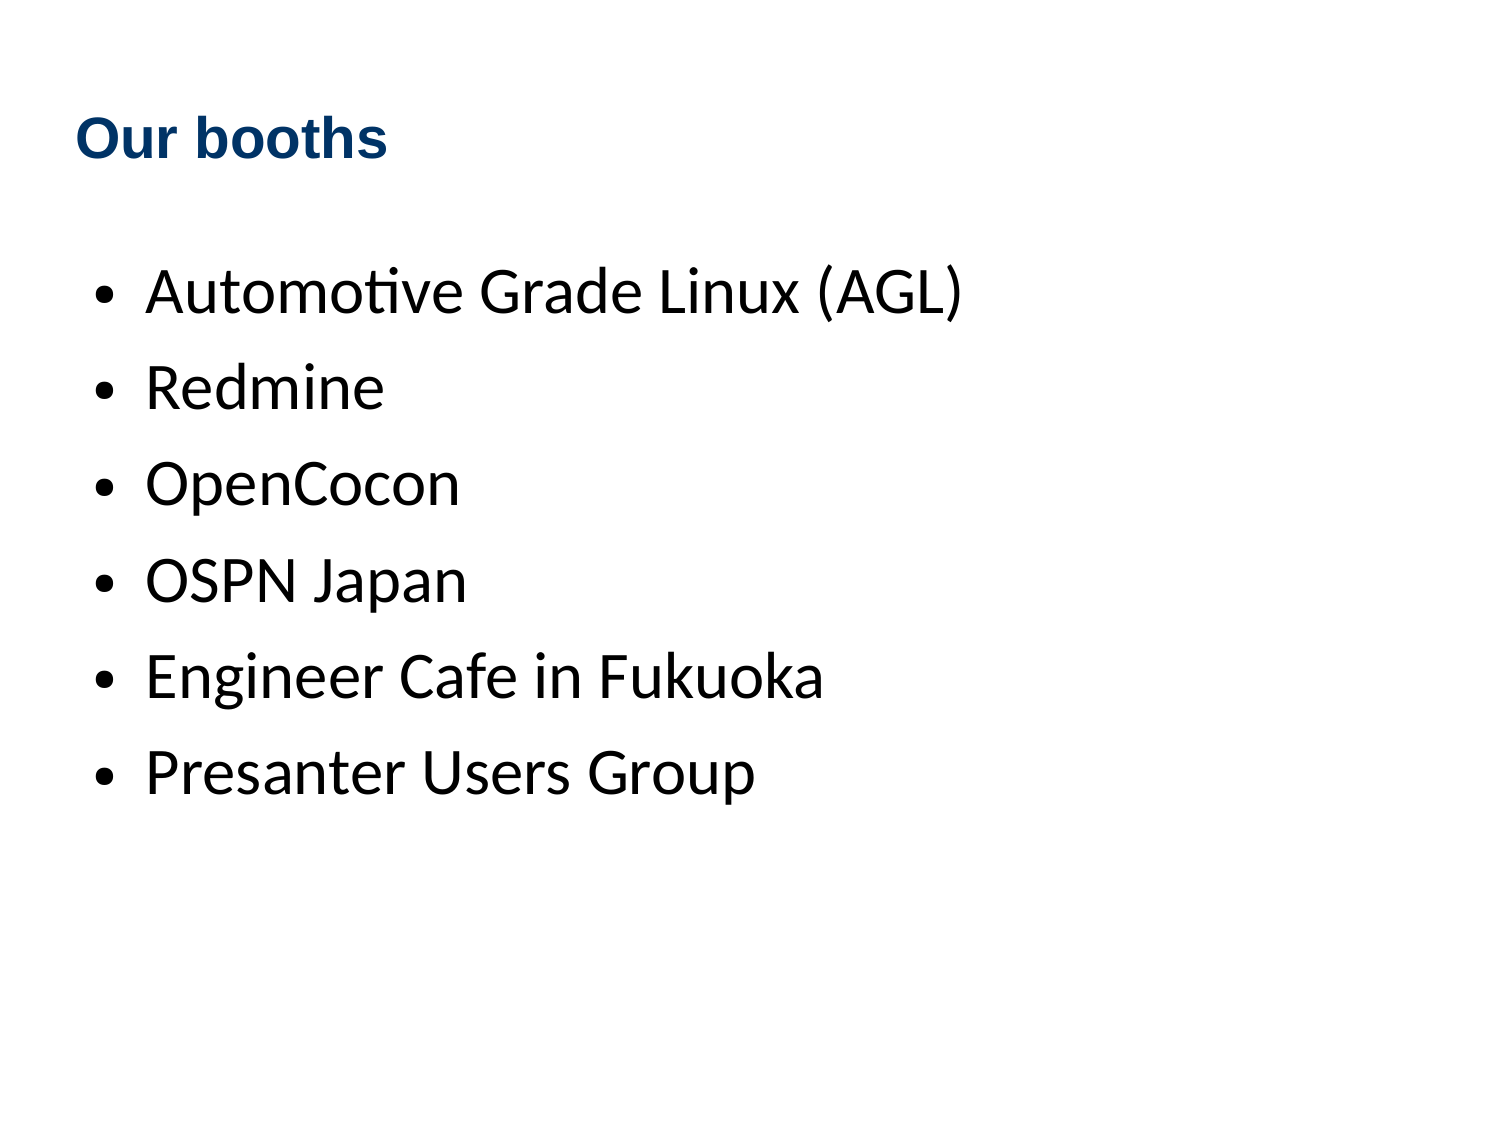

# Our booths
Automotive Grade Linux (AGL)
Redmine
OpenCocon
OSPN Japan
Engineer Cafe in Fukuoka
Presanter Users Group